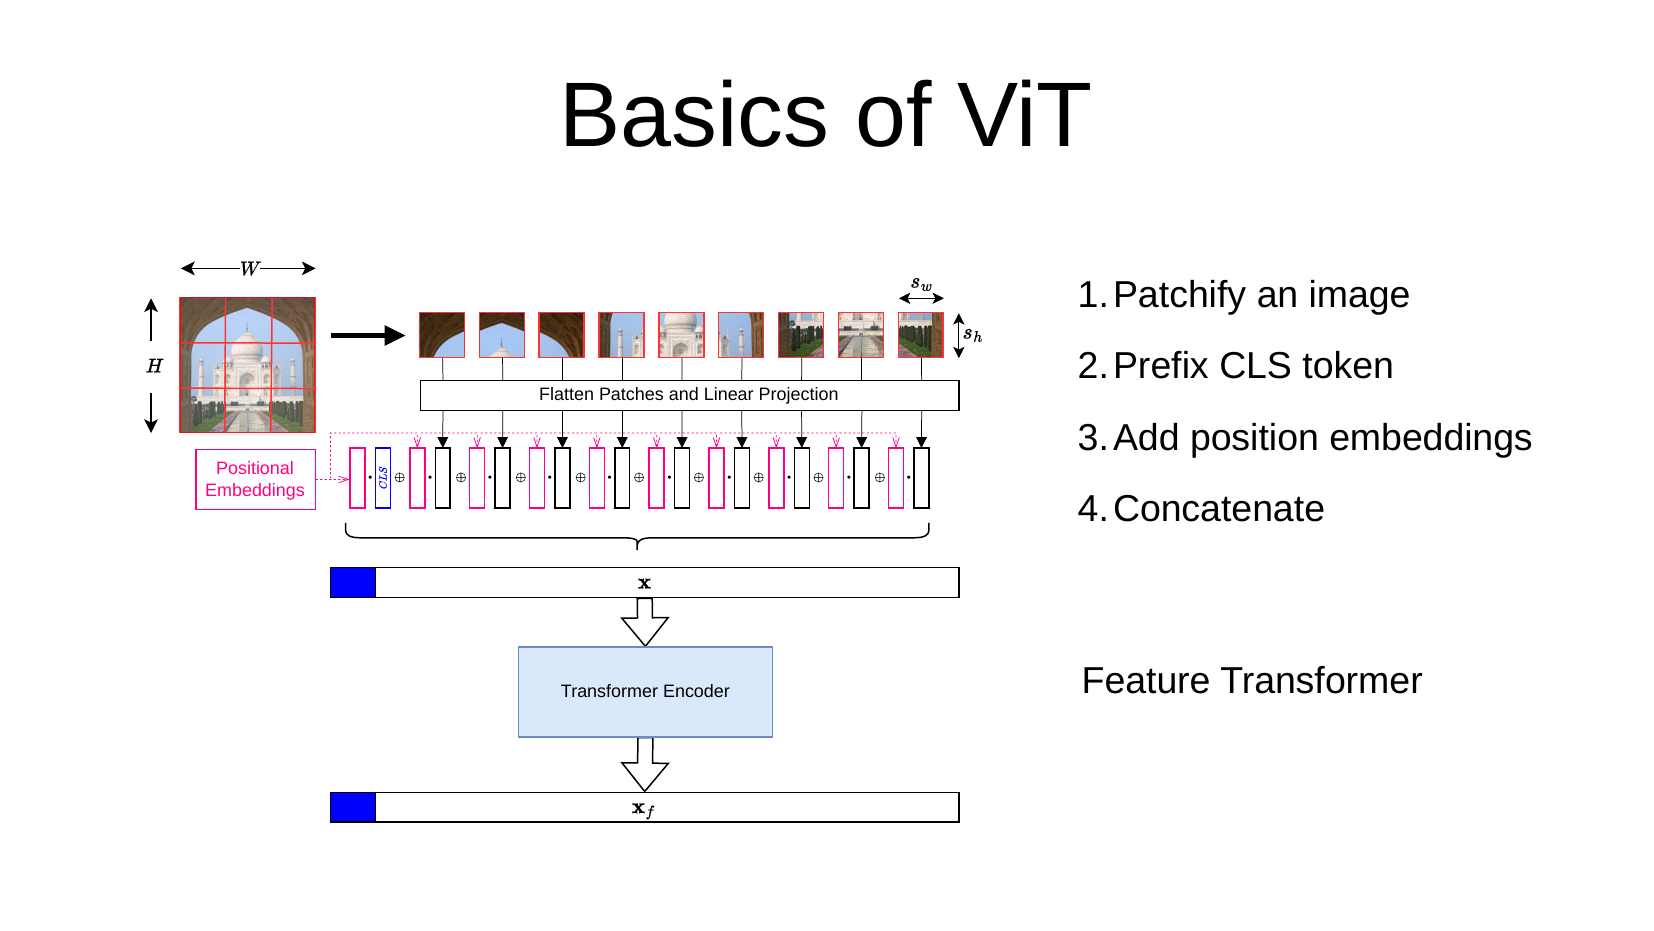

# Basics of ViT
Patchify an image
Prefix CLS token
Add position embeddings
Concatenate
Feature Transformer